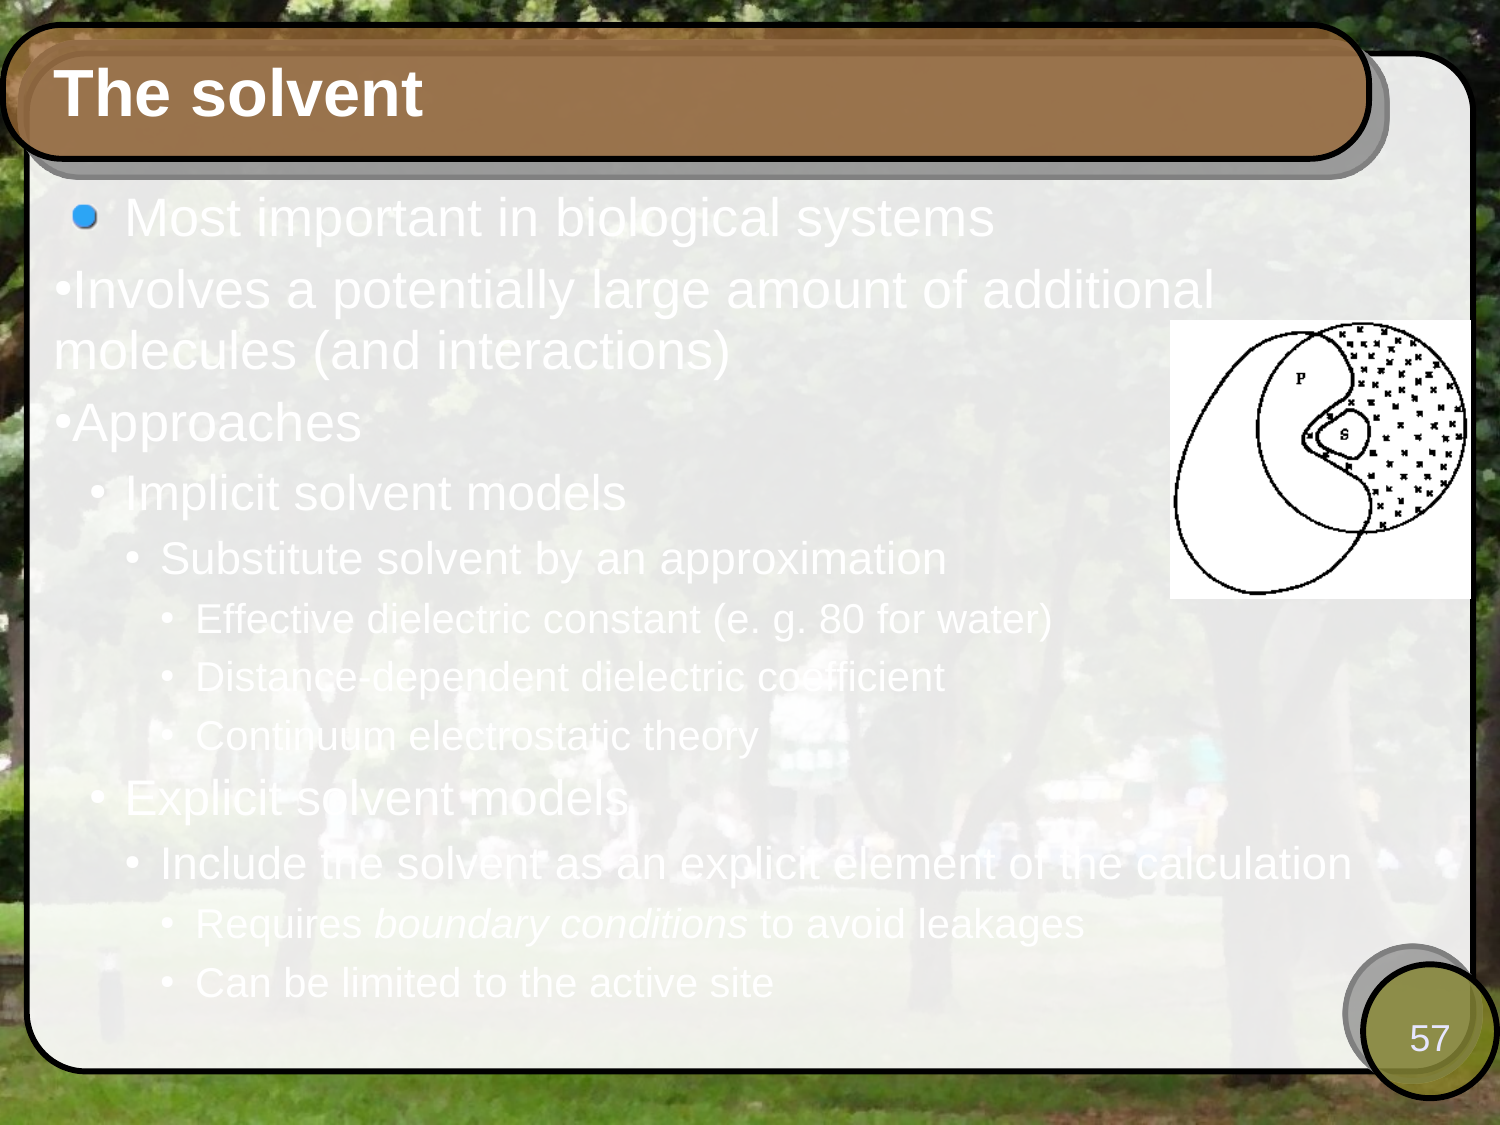

# The solvent
Most important in biological systems
Involves a potentially large amount of additional molecules (and interactions)
Approaches
Implicit solvent models
Substitute solvent by an approximation
Effective dielectric constant (e. g. 80 for water)
Distance-dependent dielectric coefficient
Continuum electrostatic theory
Explicit solvent models
Include the solvent as an explicit element of the calculation
Requires boundary conditions to avoid leakages
Can be limited to the active site
57